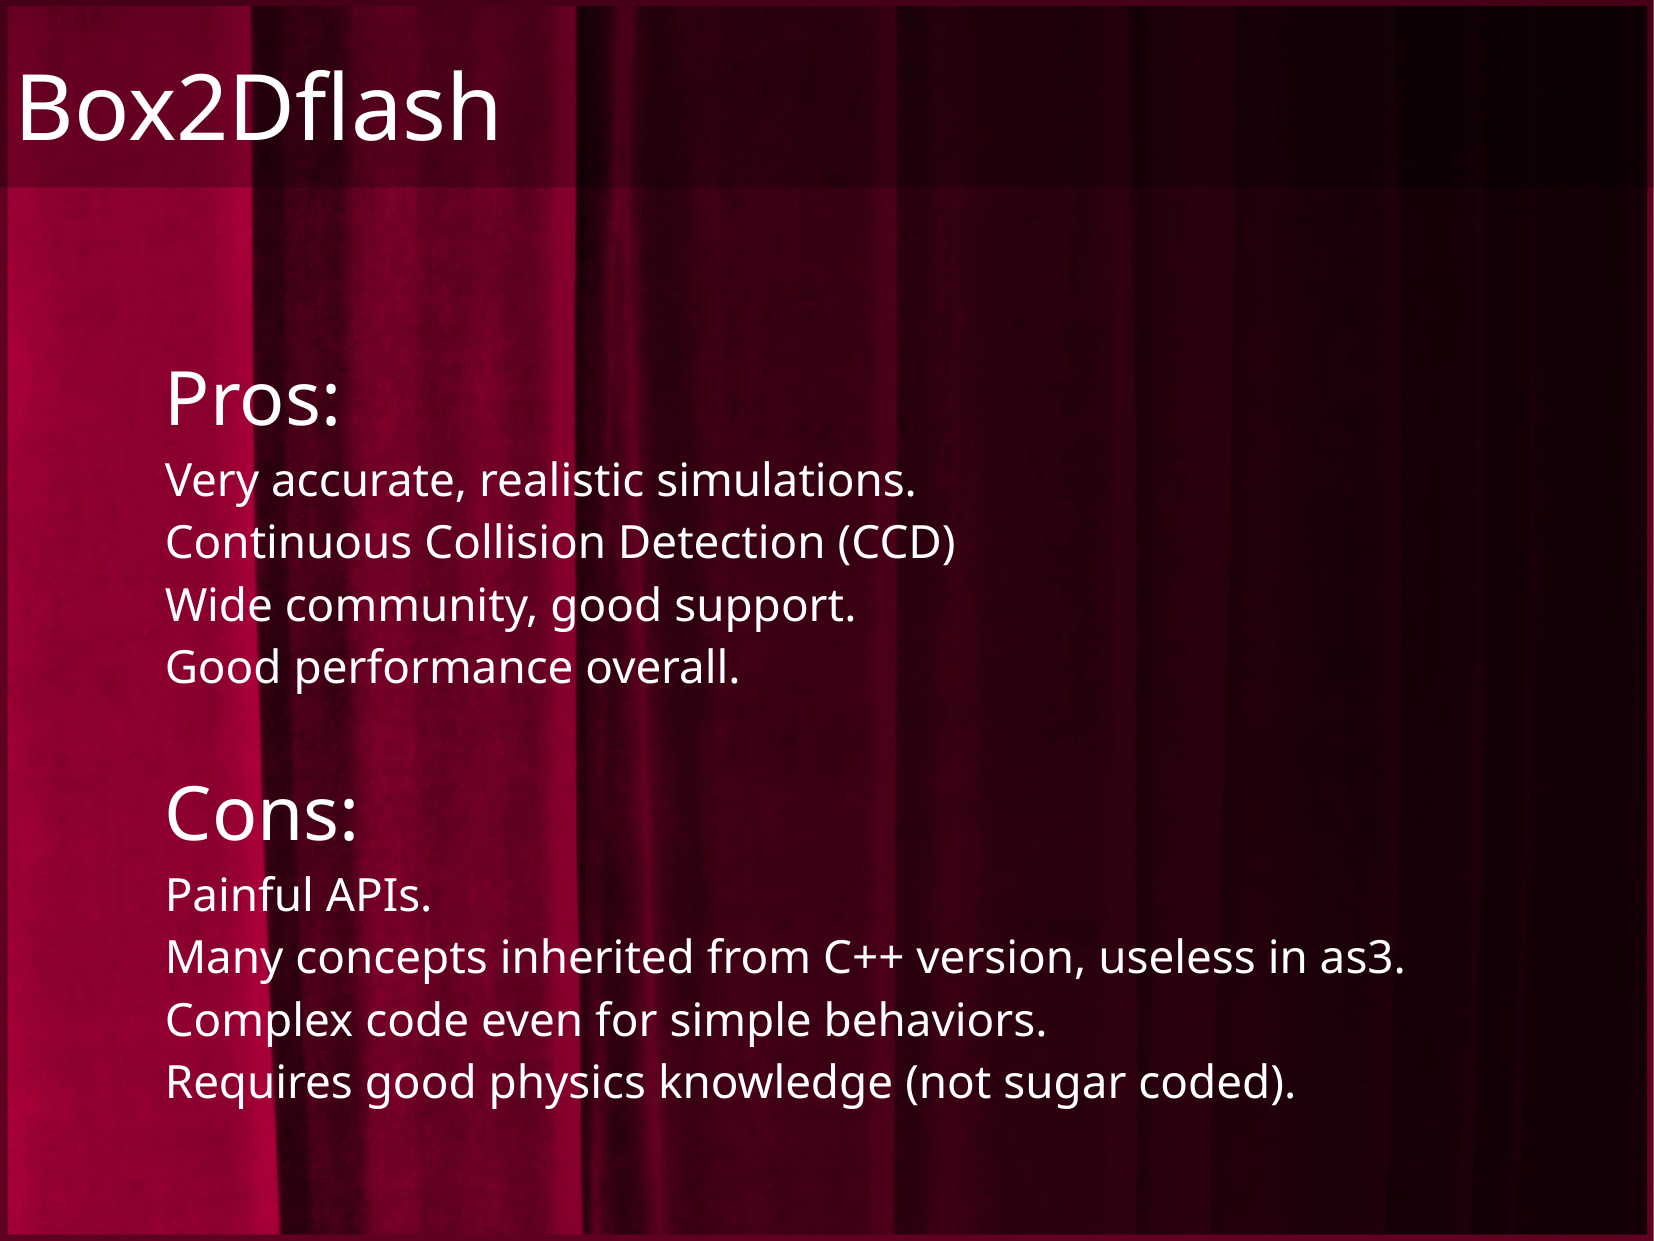

Box2Dflash
Pros:
Very accurate, realistic simulations.
Continuous Collision Detection (CCD)
Wide community, good support.
Good performance overall.
Cons:
Painful APIs.
Many concepts inherited from C++ version, useless in as3.
Complex code even for simple behaviors.
Requires good physics knowledge (not sugar coded).